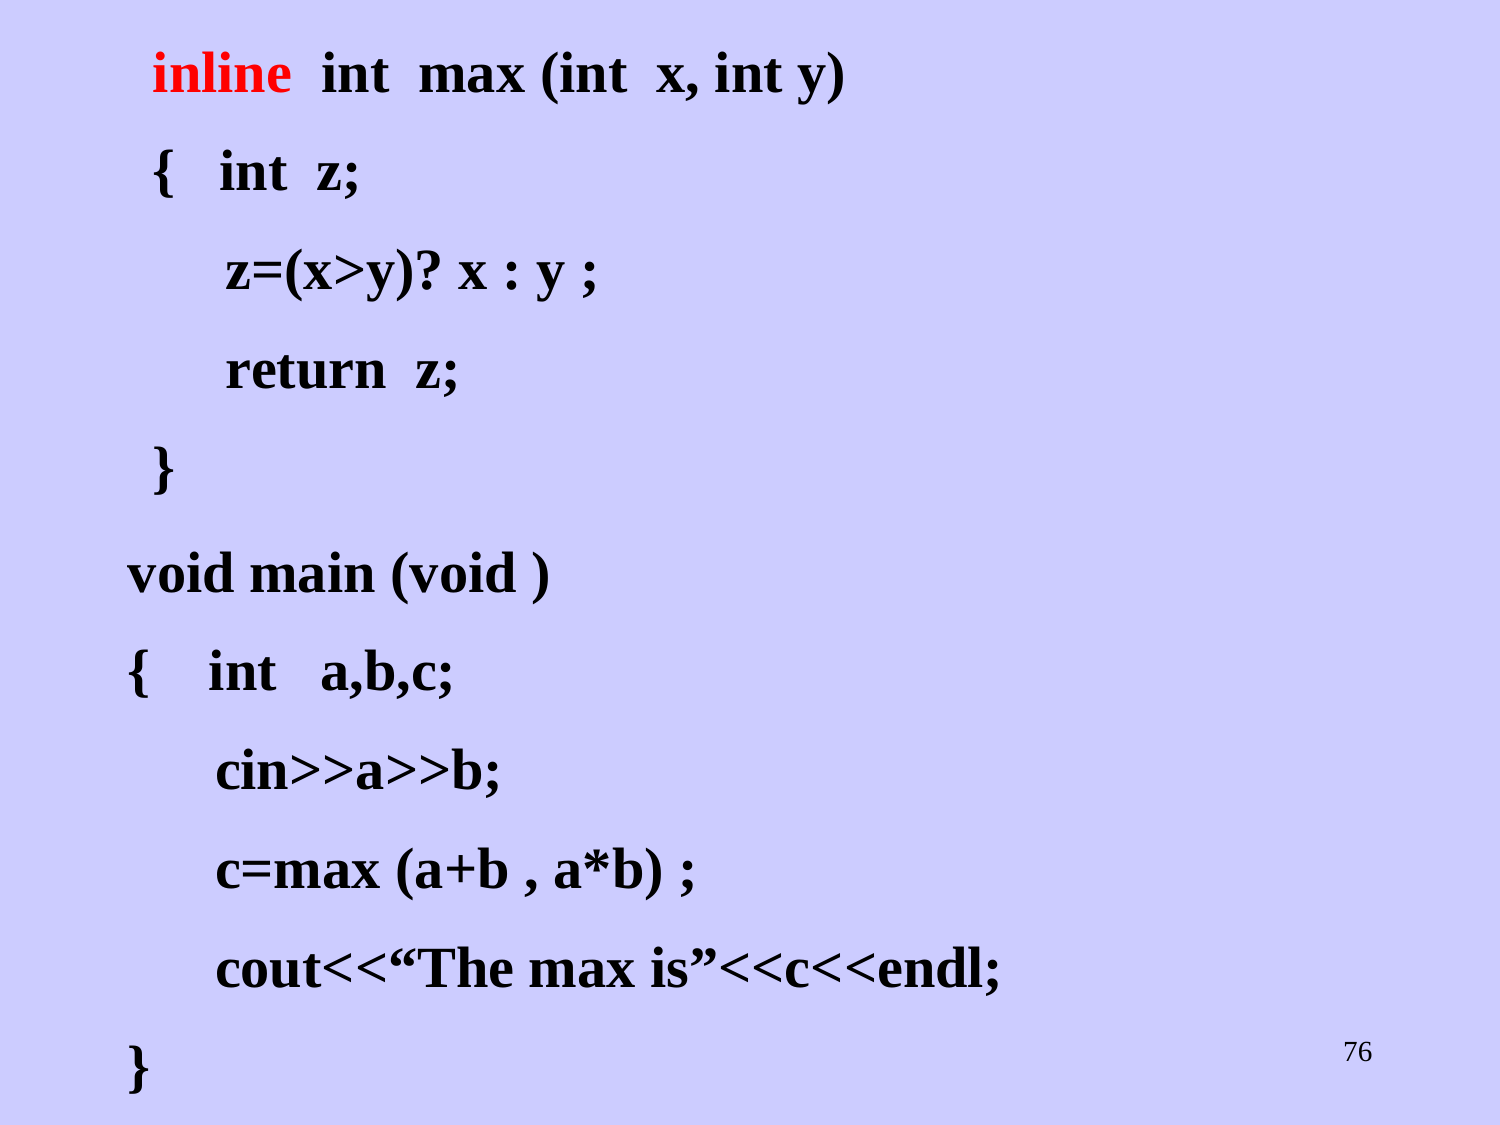

inline int max (int x, int y)
{ int z;
 z=(x>y)? x : y ;
 return z;
}
void main (void )
{ int a,b,c;
 cin>>a>>b;
 c=max (a+b , a*b) ;
 cout<<“The max is”<<c<<endl;
}